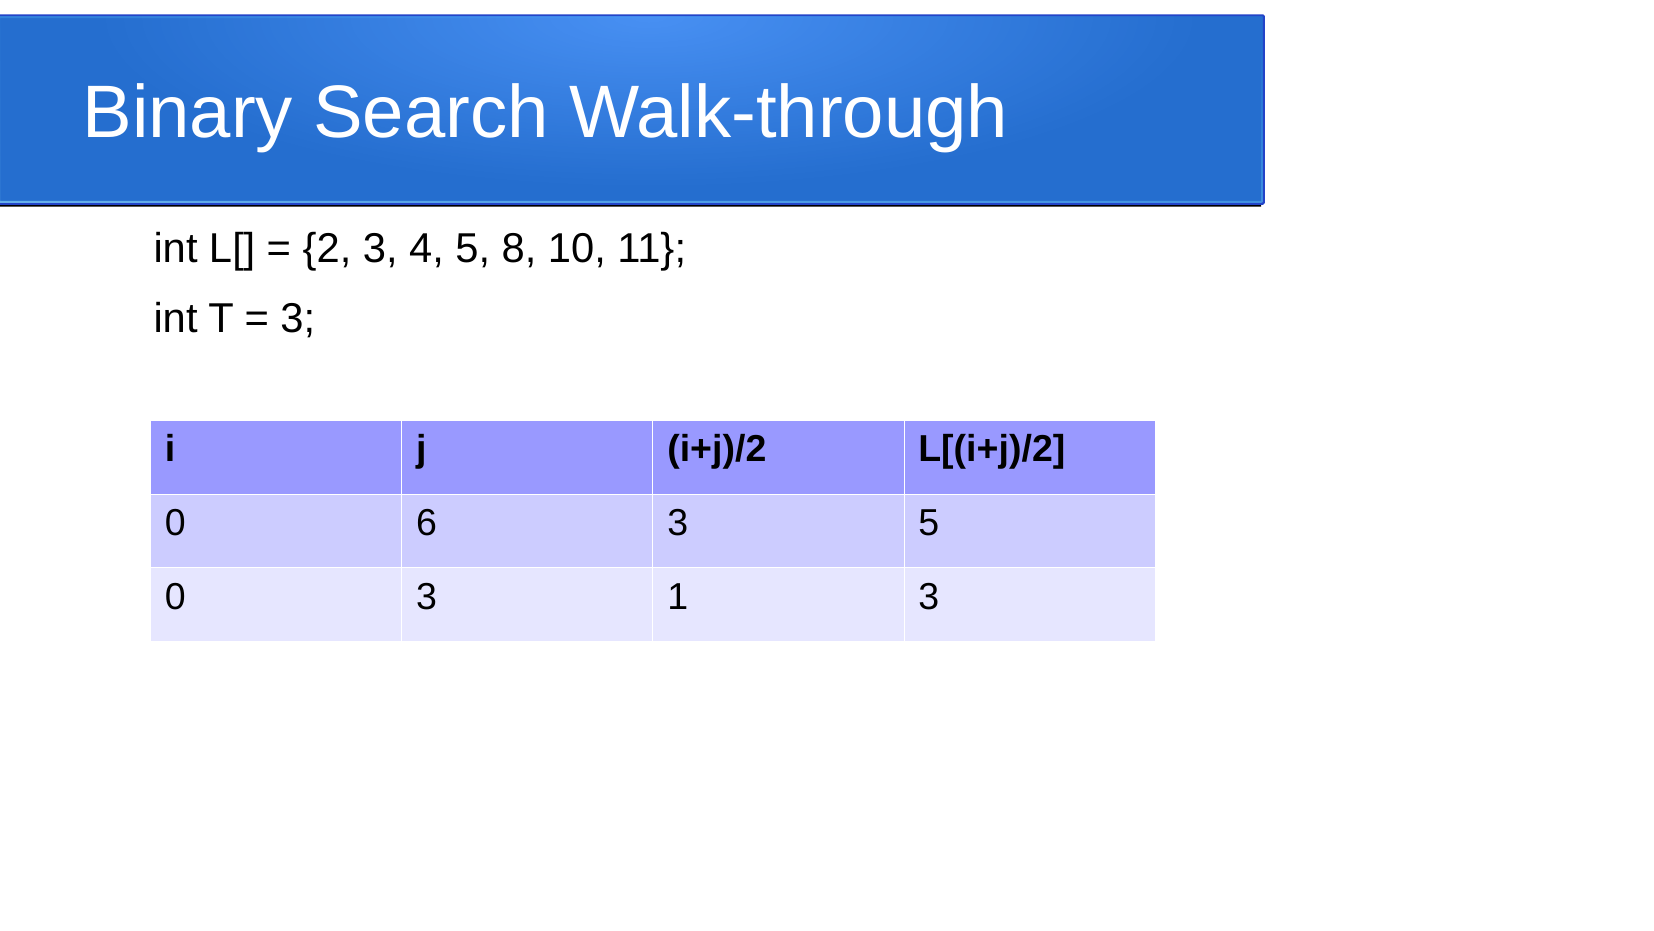

# Binary Search Walk-through
int L[] = {2, 3, 4, 5, 8, 10, 11};
int T = 3;
| i | j | (i+j)/2 | L[(i+j)/2] |
| --- | --- | --- | --- |
| 0 | 6 | 3 | 5 |
| 0 | 3 | 1 | 3 |